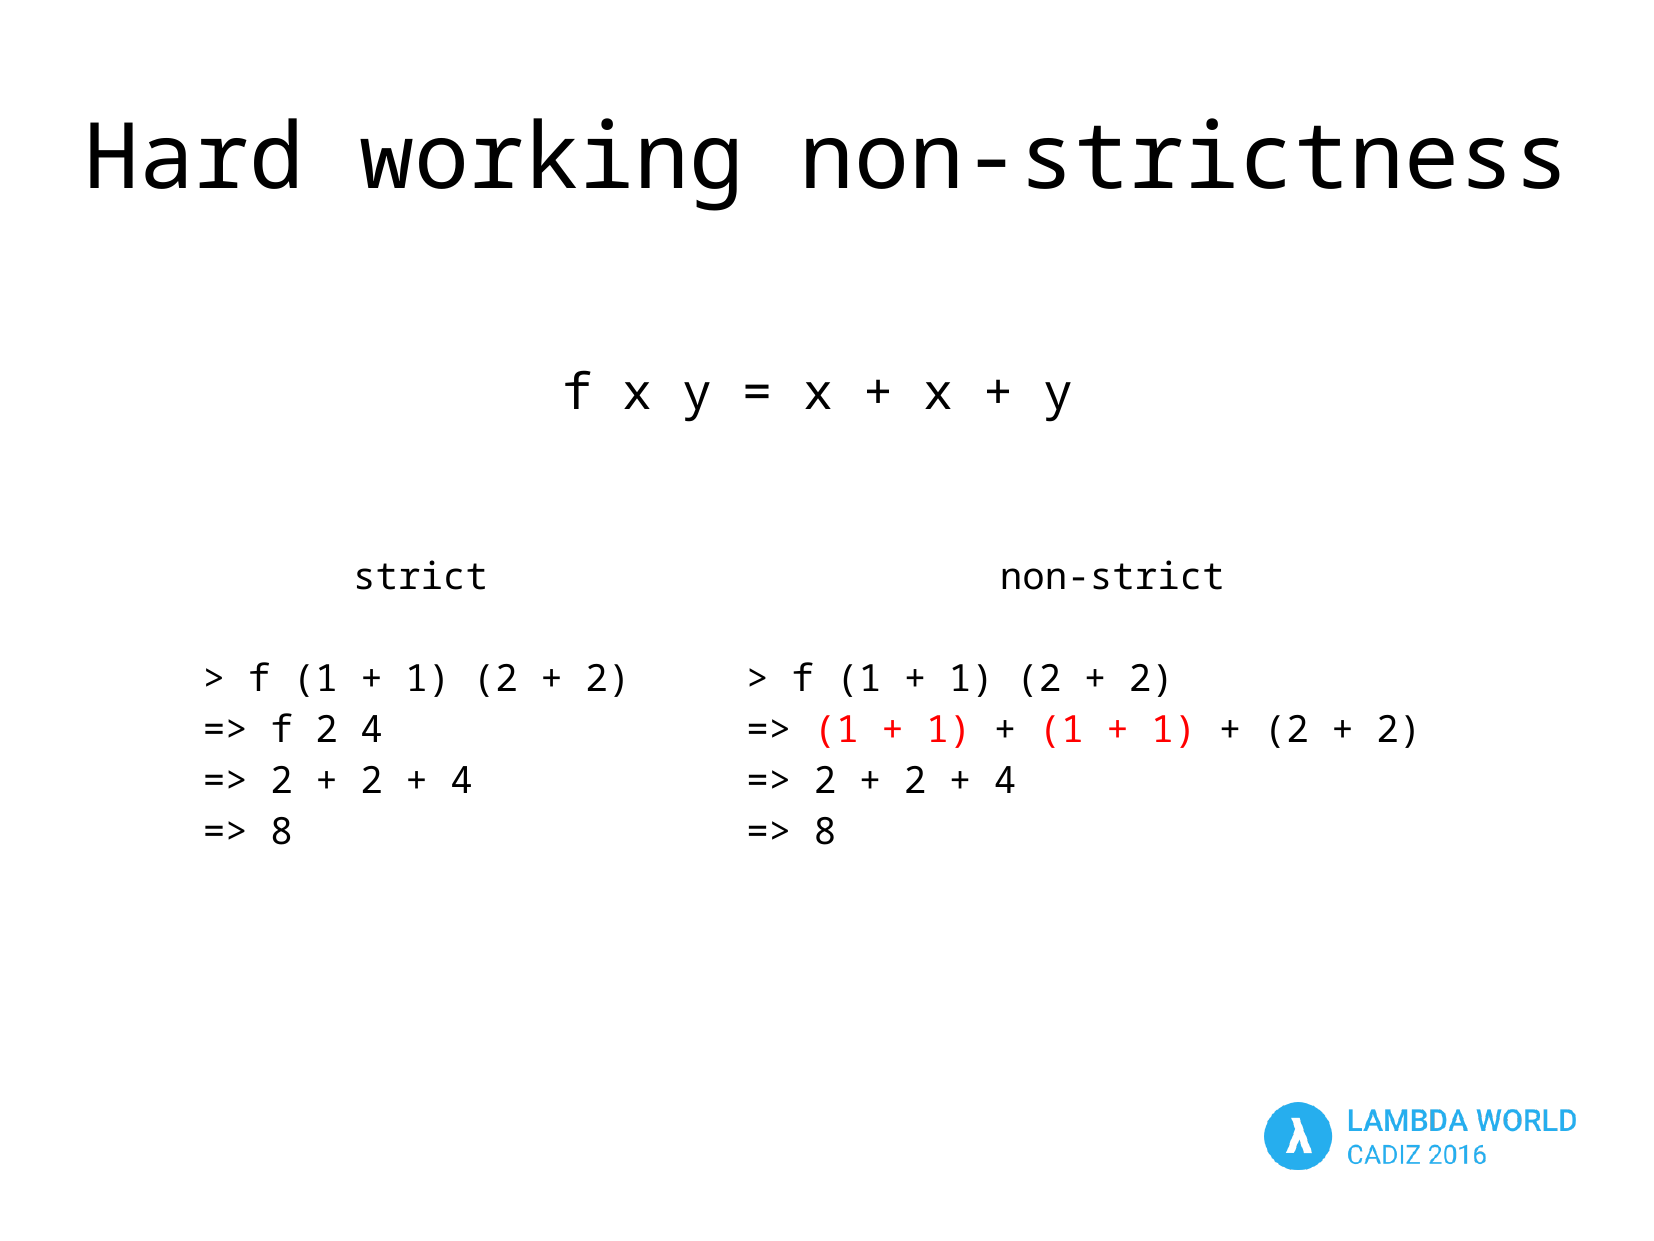

# Hard working non-strictness
f x y = x + x + y
strict
> f (1 + 1) (2 + 2)
=> f 2 4
=> 2 + 2 + 4
=> 8
non-strict
> f (1 + 1) (2 + 2)
=> (1 + 1) + (1 + 1) + (2 + 2)
=> 2 + 2 + 4
=> 8